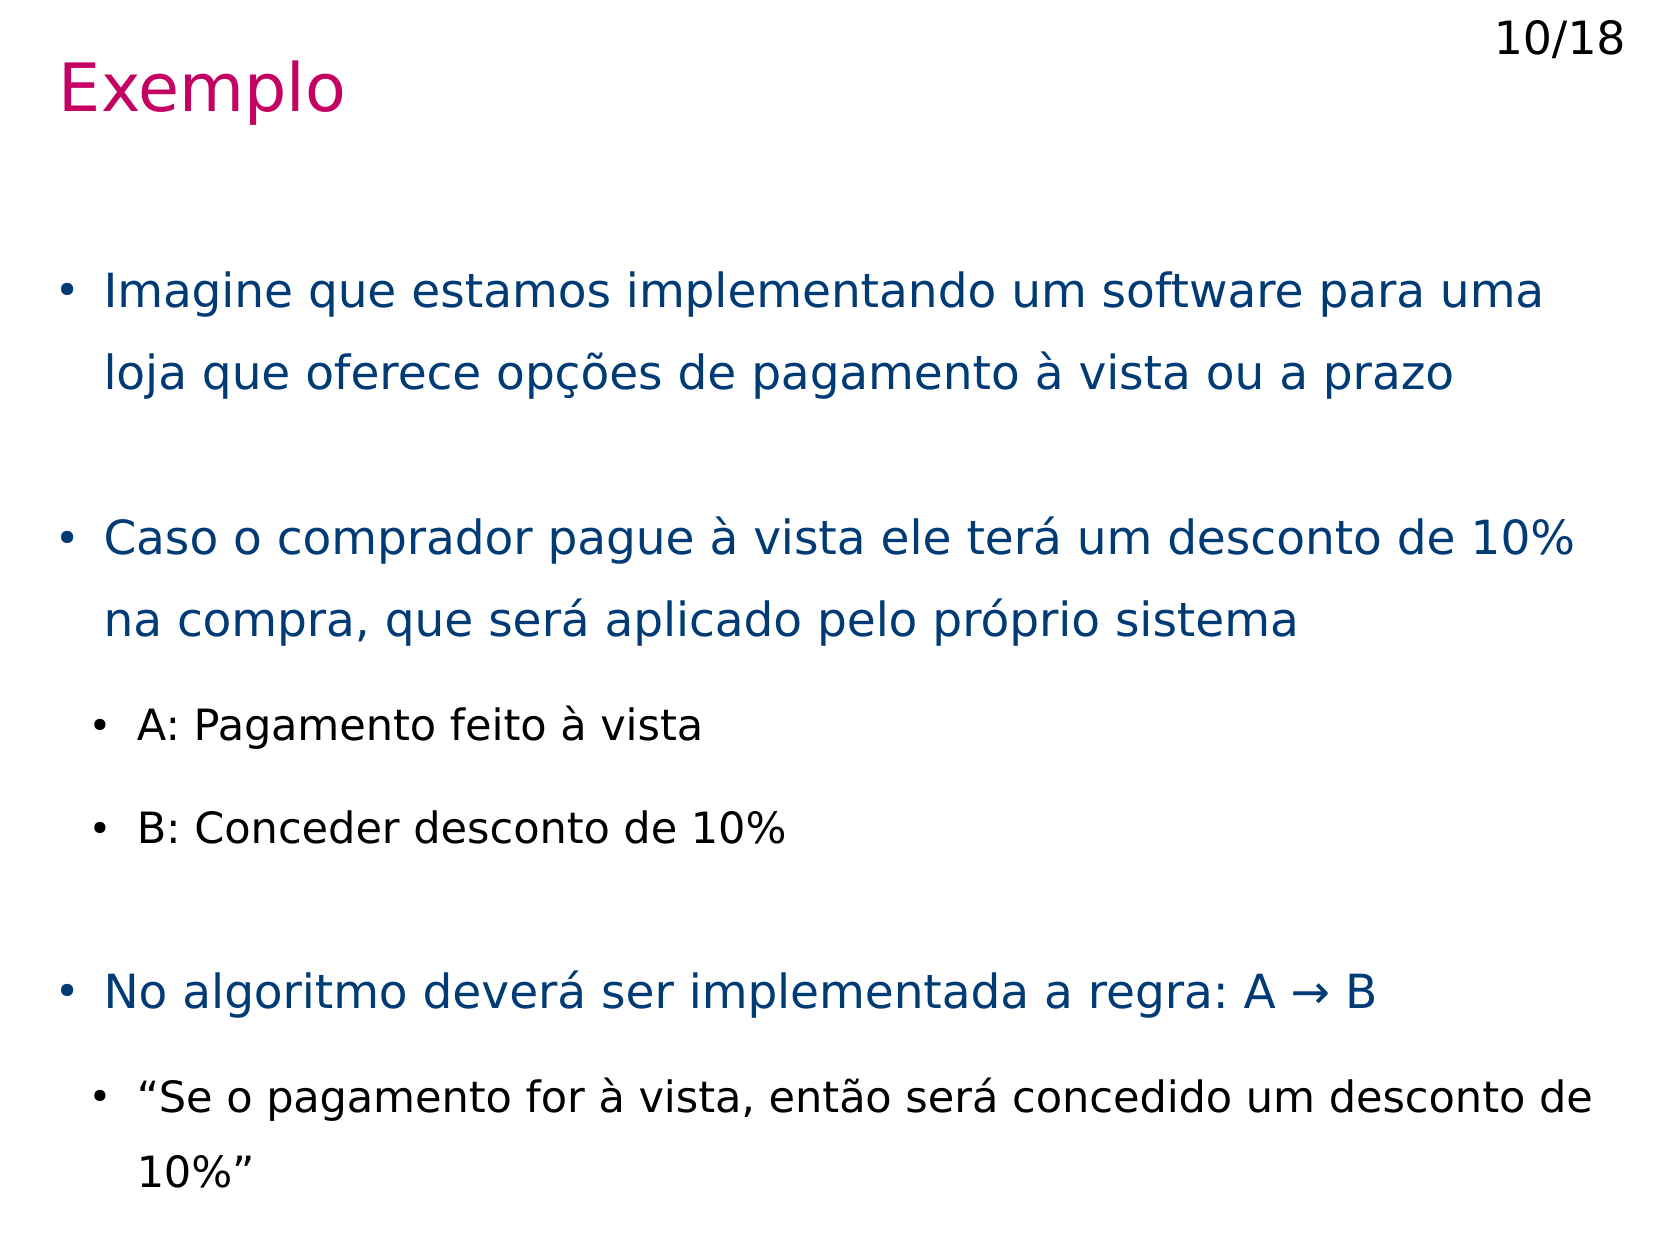

10
# Exemplo
Imagine que estamos implementando um software para uma loja que oferece opções de pagamento à vista ou a prazo
Caso o comprador pague à vista ele terá um desconto de 10% na compra, que será aplicado pelo próprio sistema
A: Pagamento feito à vista
B: Conceder desconto de 10%
No algoritmo deverá ser implementada a regra: A → B
“Se o pagamento for à vista, então será concedido um desconto de 10%”